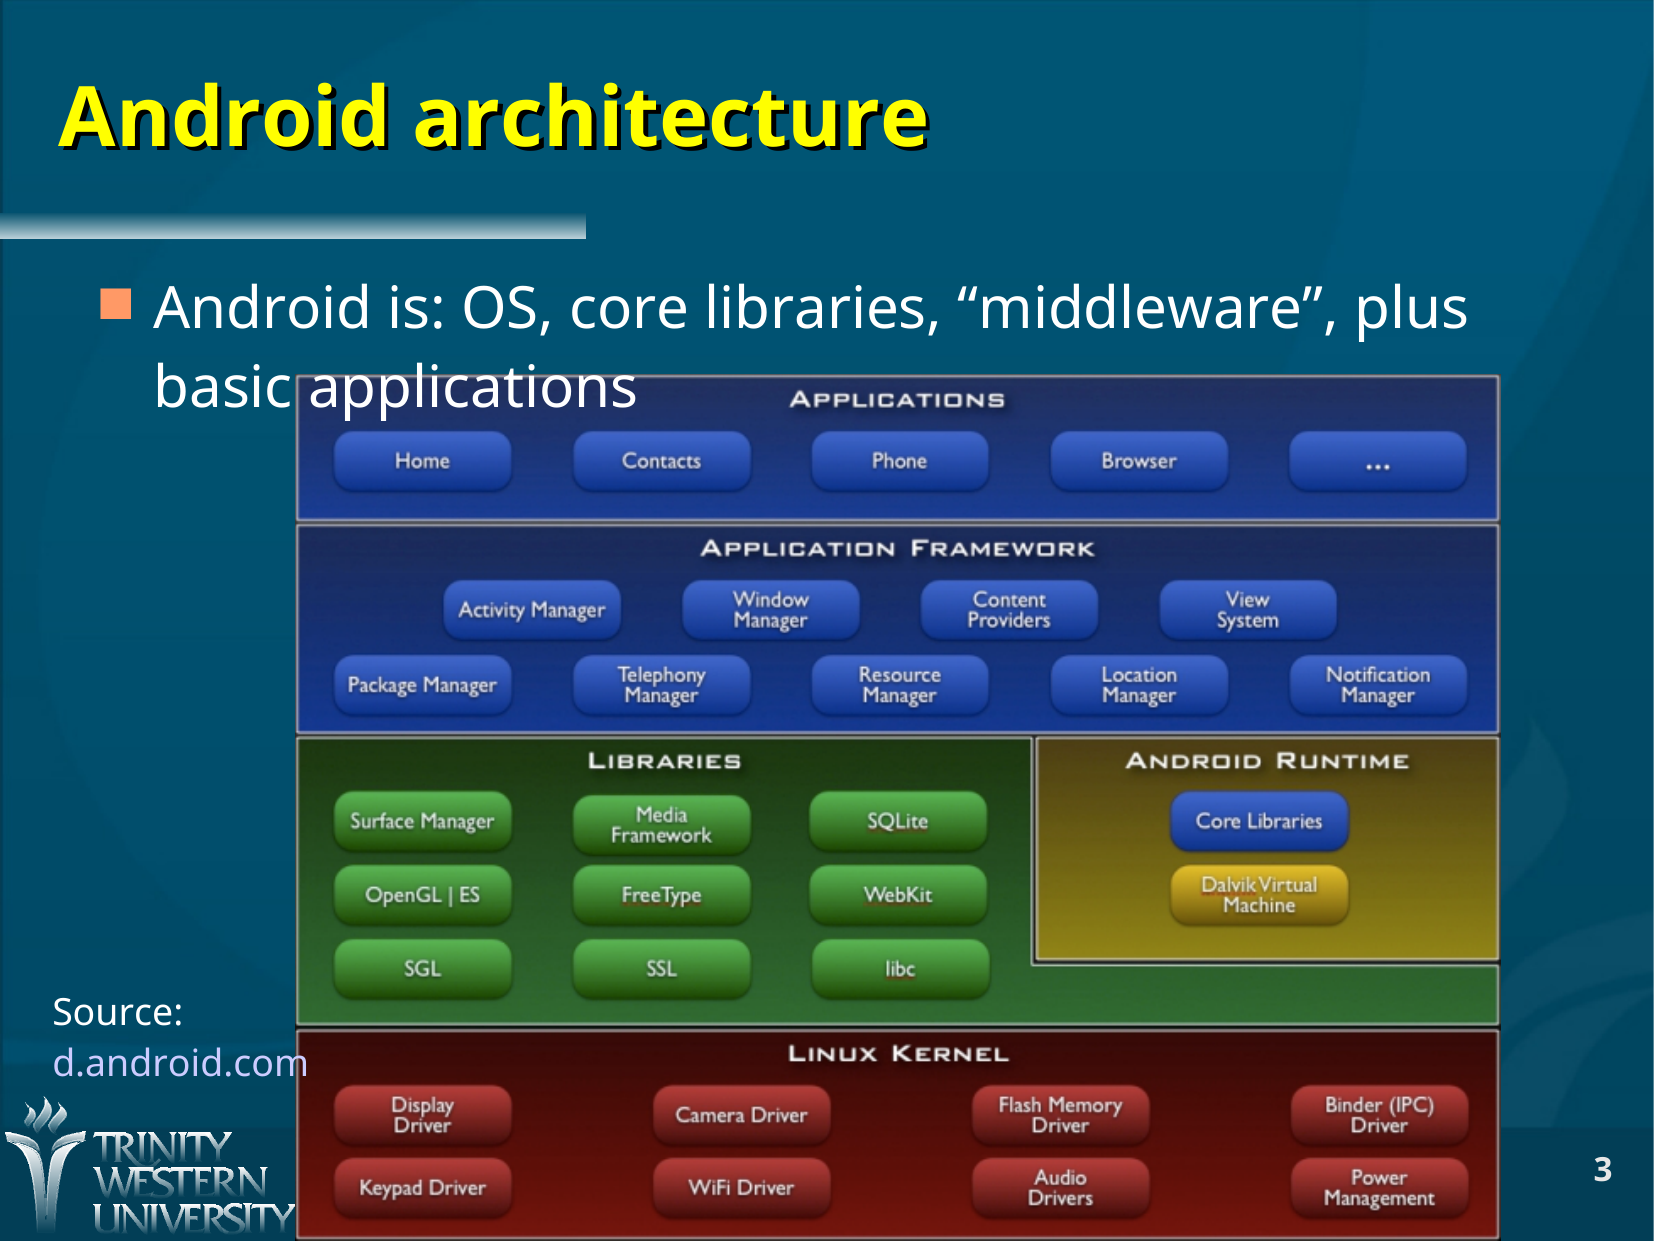

# Android architecture
Android is: OS, core libraries, “middleware”, plus basic applications
Source:
d.android.com
CMPT166: Android
24 Mar 2010
3